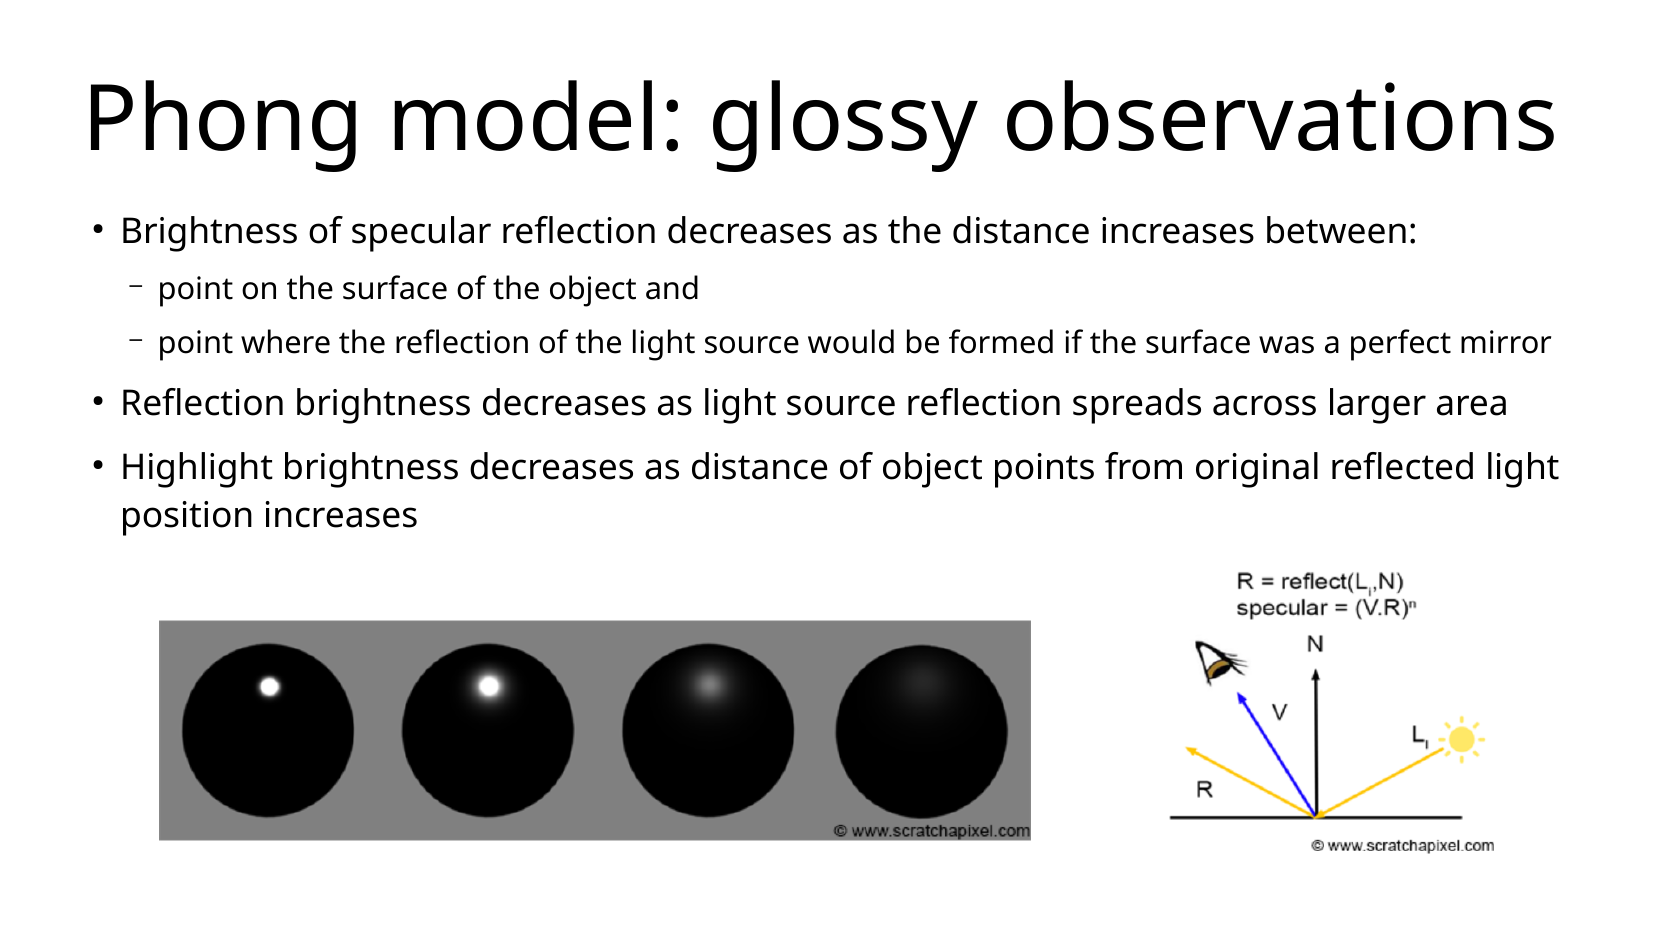

# Phong model: glossy observations
Brightness of specular reflection decreases as the distance increases between:
point on the surface of the object and
point where the reflection of the light source would be formed if the surface was a perfect mirror
Reflection brightness decreases as light source reflection spreads across larger area
Highlight brightness decreases as distance of object points from original reflected light position increases